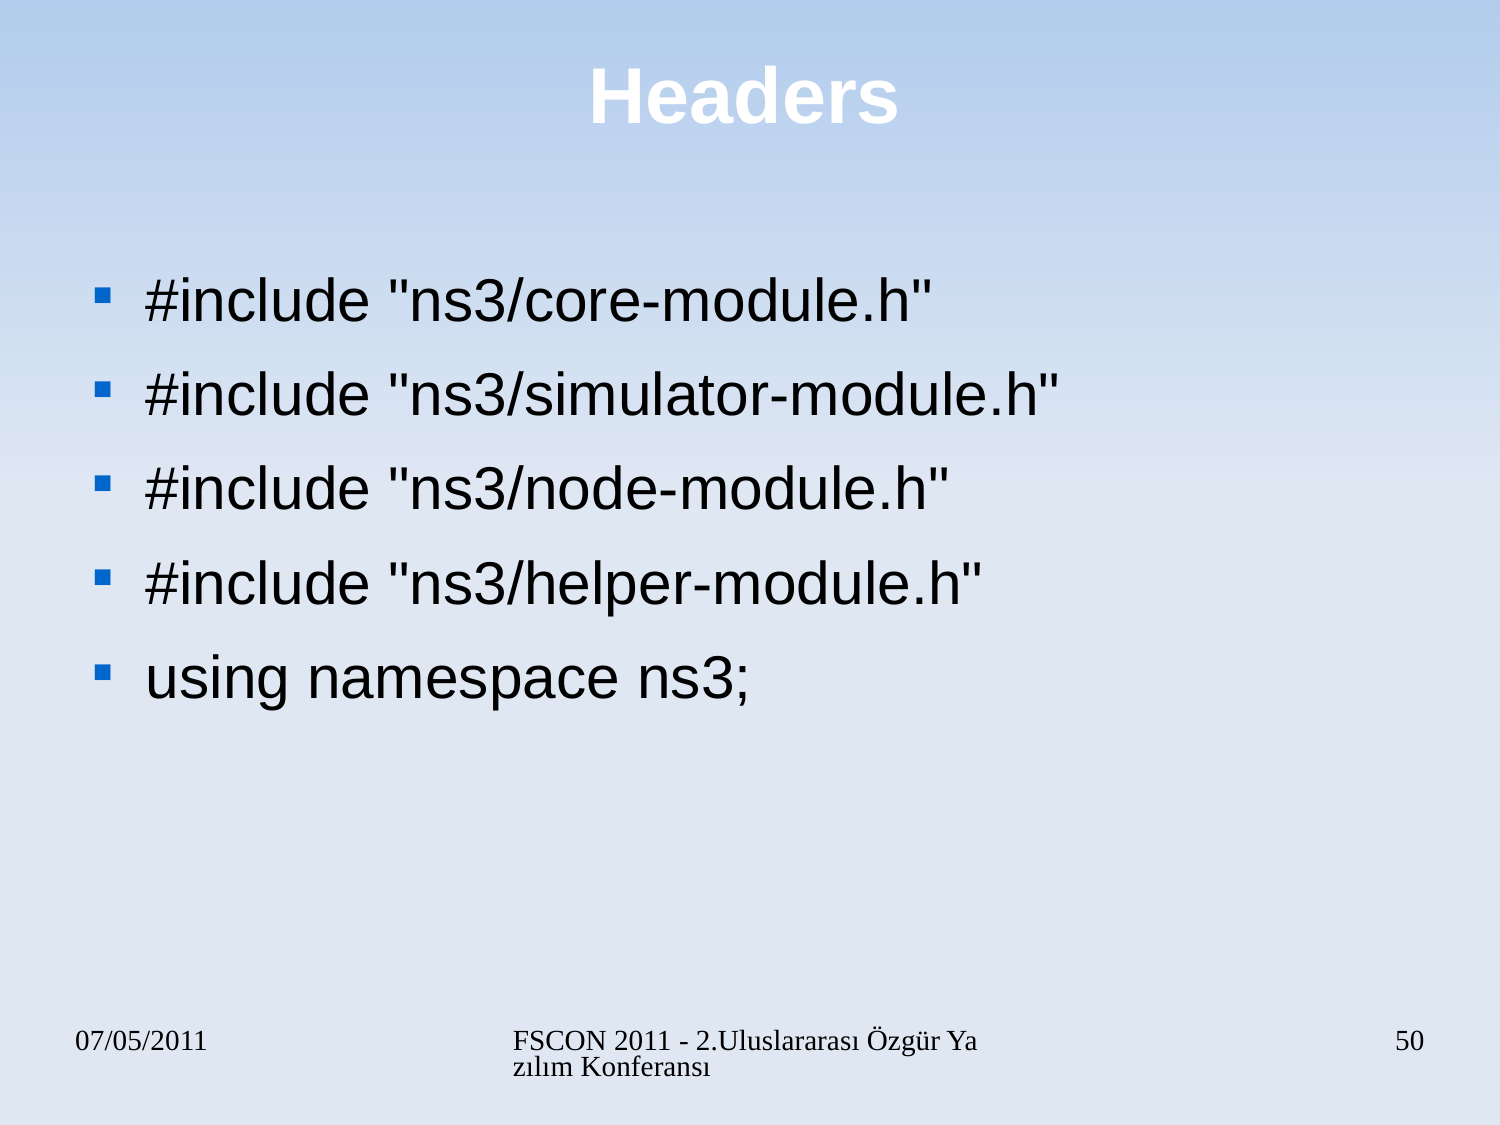

# Headers
#include "ns3/core-module.h"
#include "ns3/simulator-module.h"
#include "ns3/node-module.h"
#include "ns3/helper-module.h"
using namespace ns3;
07/05/2011
FSCON 2011 - 2.Uluslararası Özgür Yazılım Konferansı
50